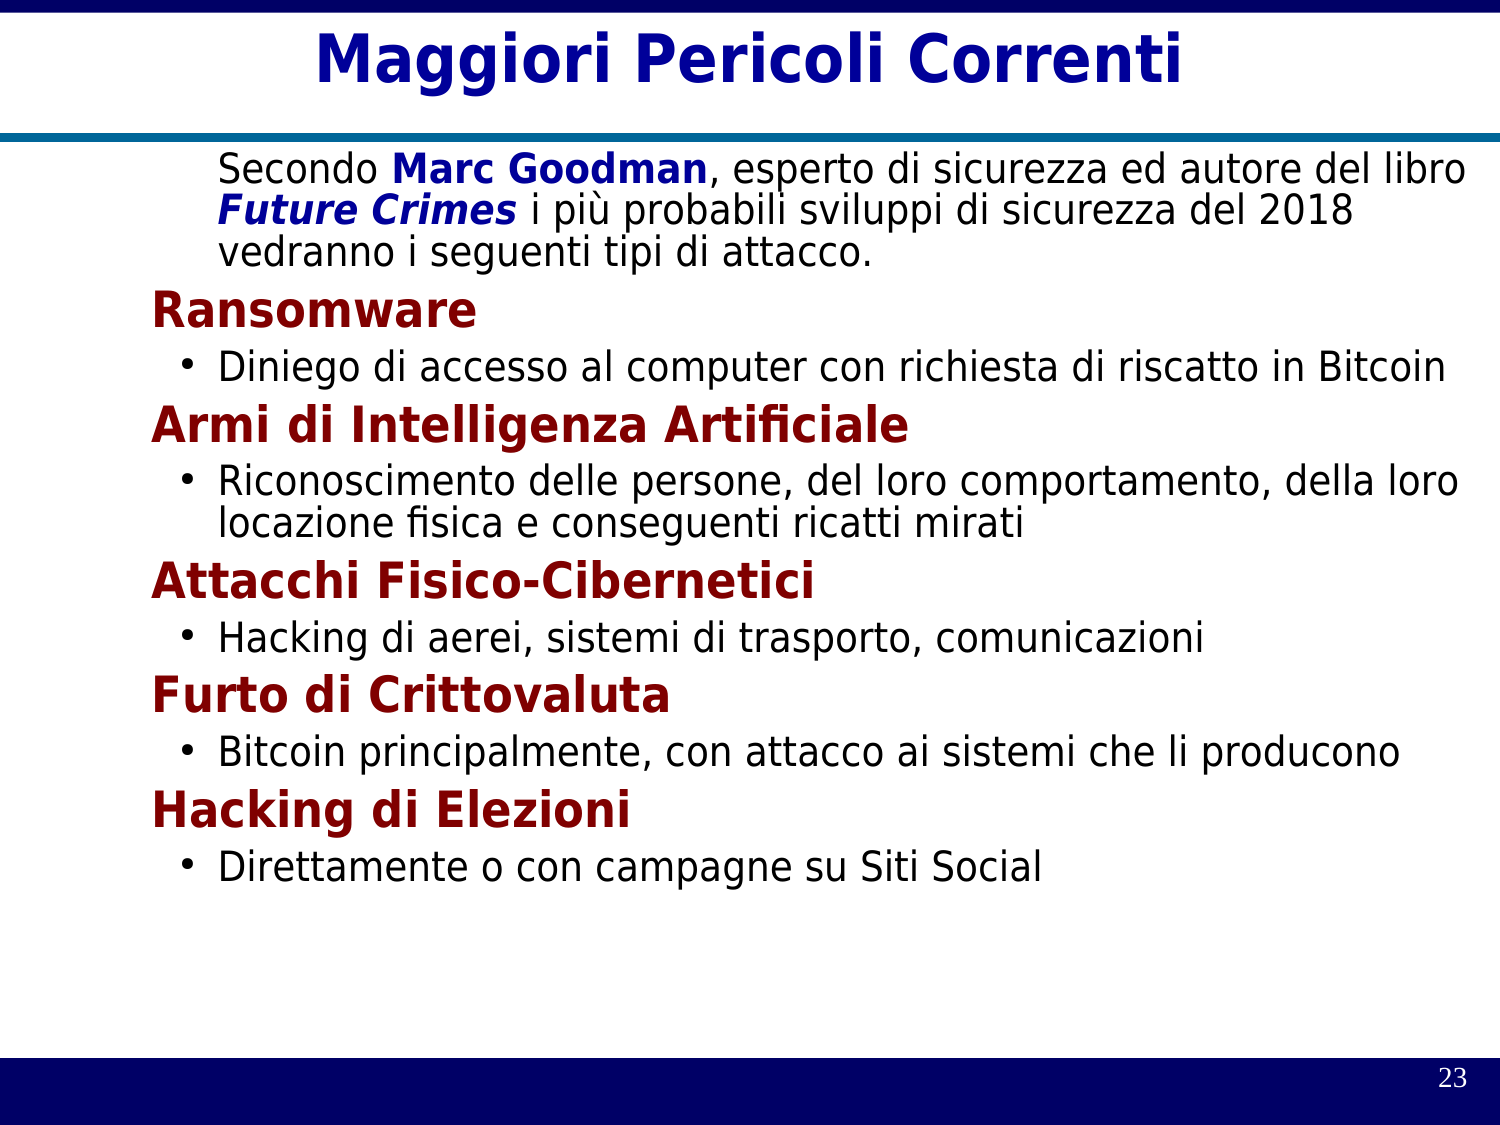

# Maggiori Pericoli Correnti
Secondo Marc Goodman, esperto di sicurezza ed autore del libro Future Crimes i più probabili sviluppi di sicurezza del 2018 vedranno i seguenti tipi di attacco.
Ransomware
Diniego di accesso al computer con richiesta di riscatto in Bitcoin
Armi di Intelligenza Artificiale
Riconoscimento delle persone, del loro comportamento, della loro locazione fisica e conseguenti ricatti mirati
Attacchi Fisico-Cibernetici
Hacking di aerei, sistemi di trasporto, comunicazioni
Furto di Crittovaluta
Bitcoin principalmente, con attacco ai sistemi che li producono
Hacking di Elezioni
Direttamente o con campagne su Siti Social